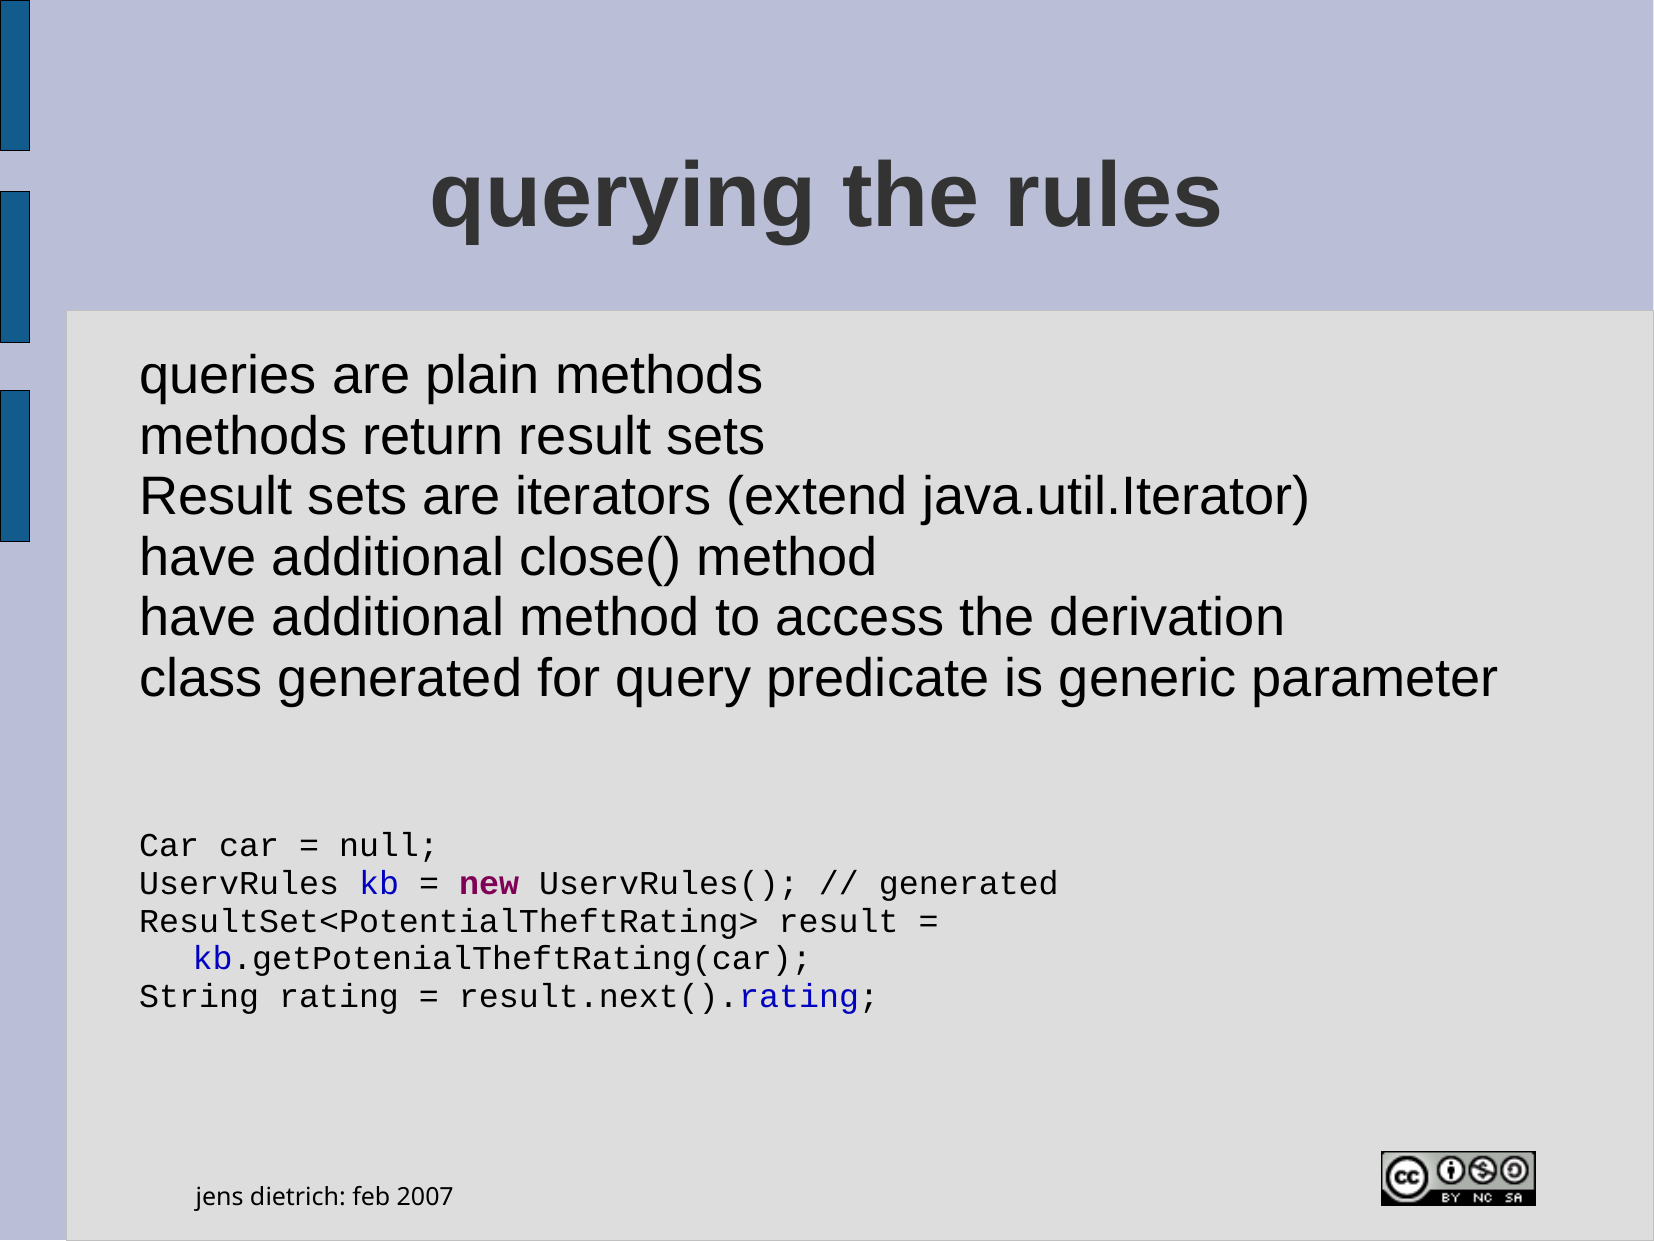

# querying the rules
queries are plain methods
methods return result sets
Result sets are iterators (extend java.util.Iterator)
have additional close() method
have additional method to access the derivation
class generated for query predicate is generic parameter
Car car = null;
UservRules kb = new UservRules(); // generated
ResultSet<PotentialTheftRating> result = kb.getPotenialTheftRating(car);
String rating = result.next().rating;